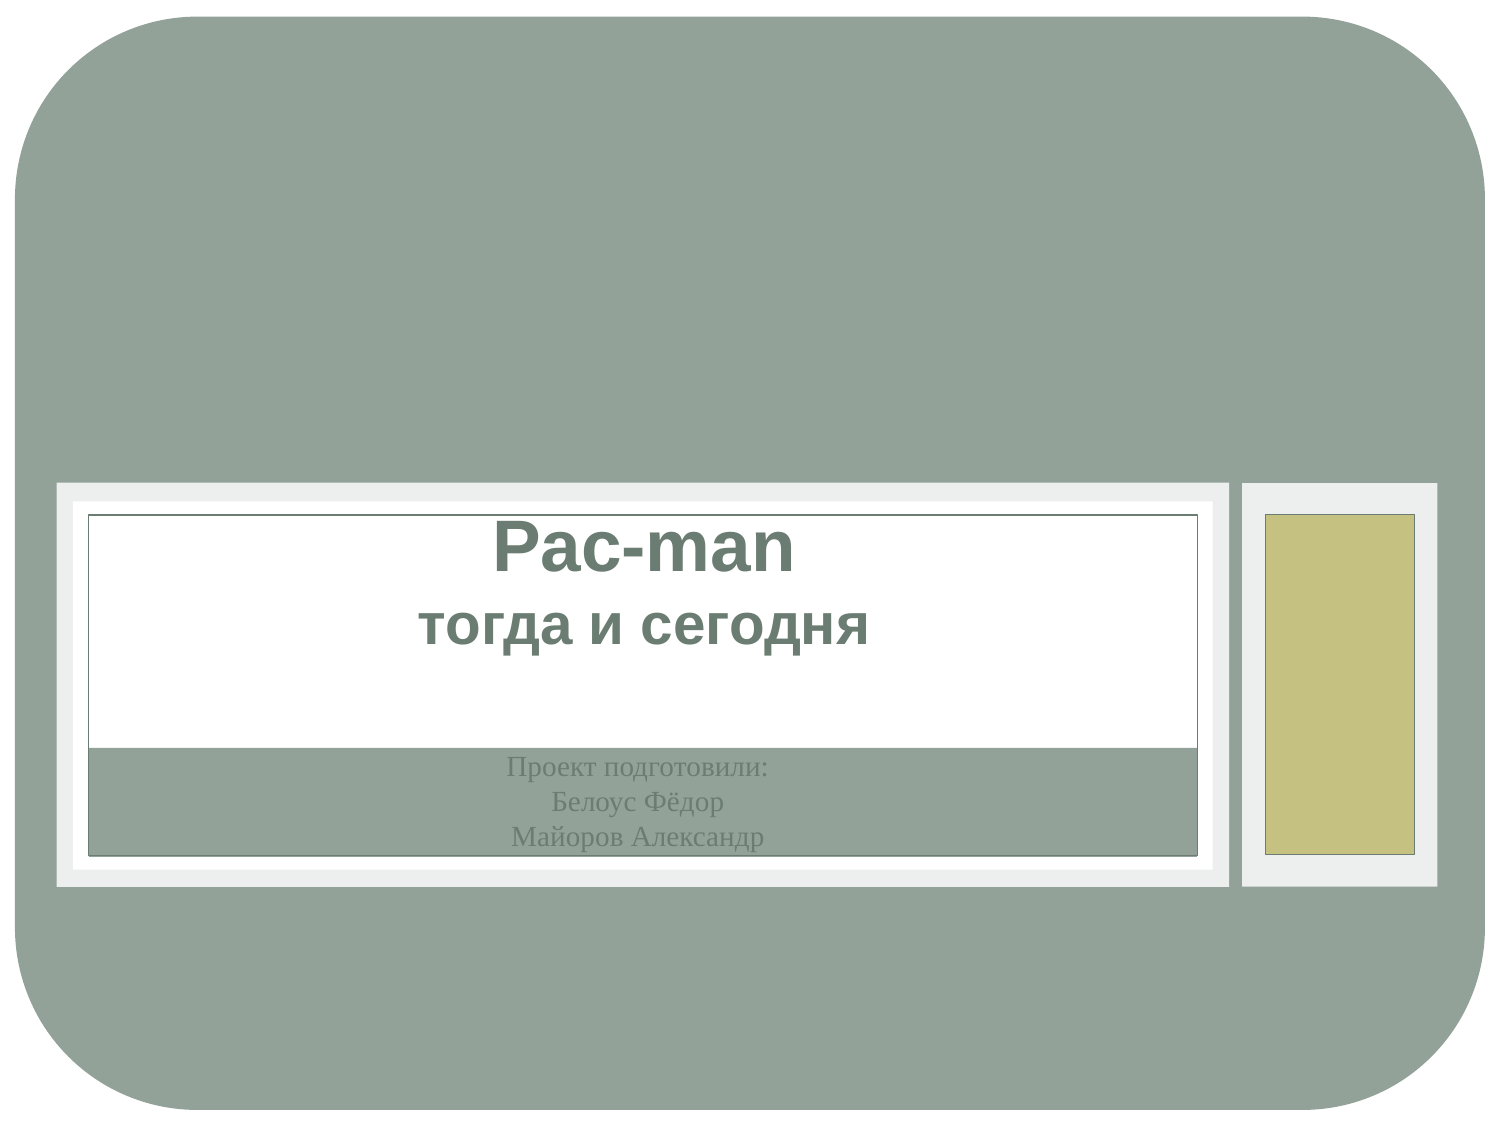

Pac-man
тогда и сегодня
# Проект подготовили:
Белоус Фёдор
Майоров Александр